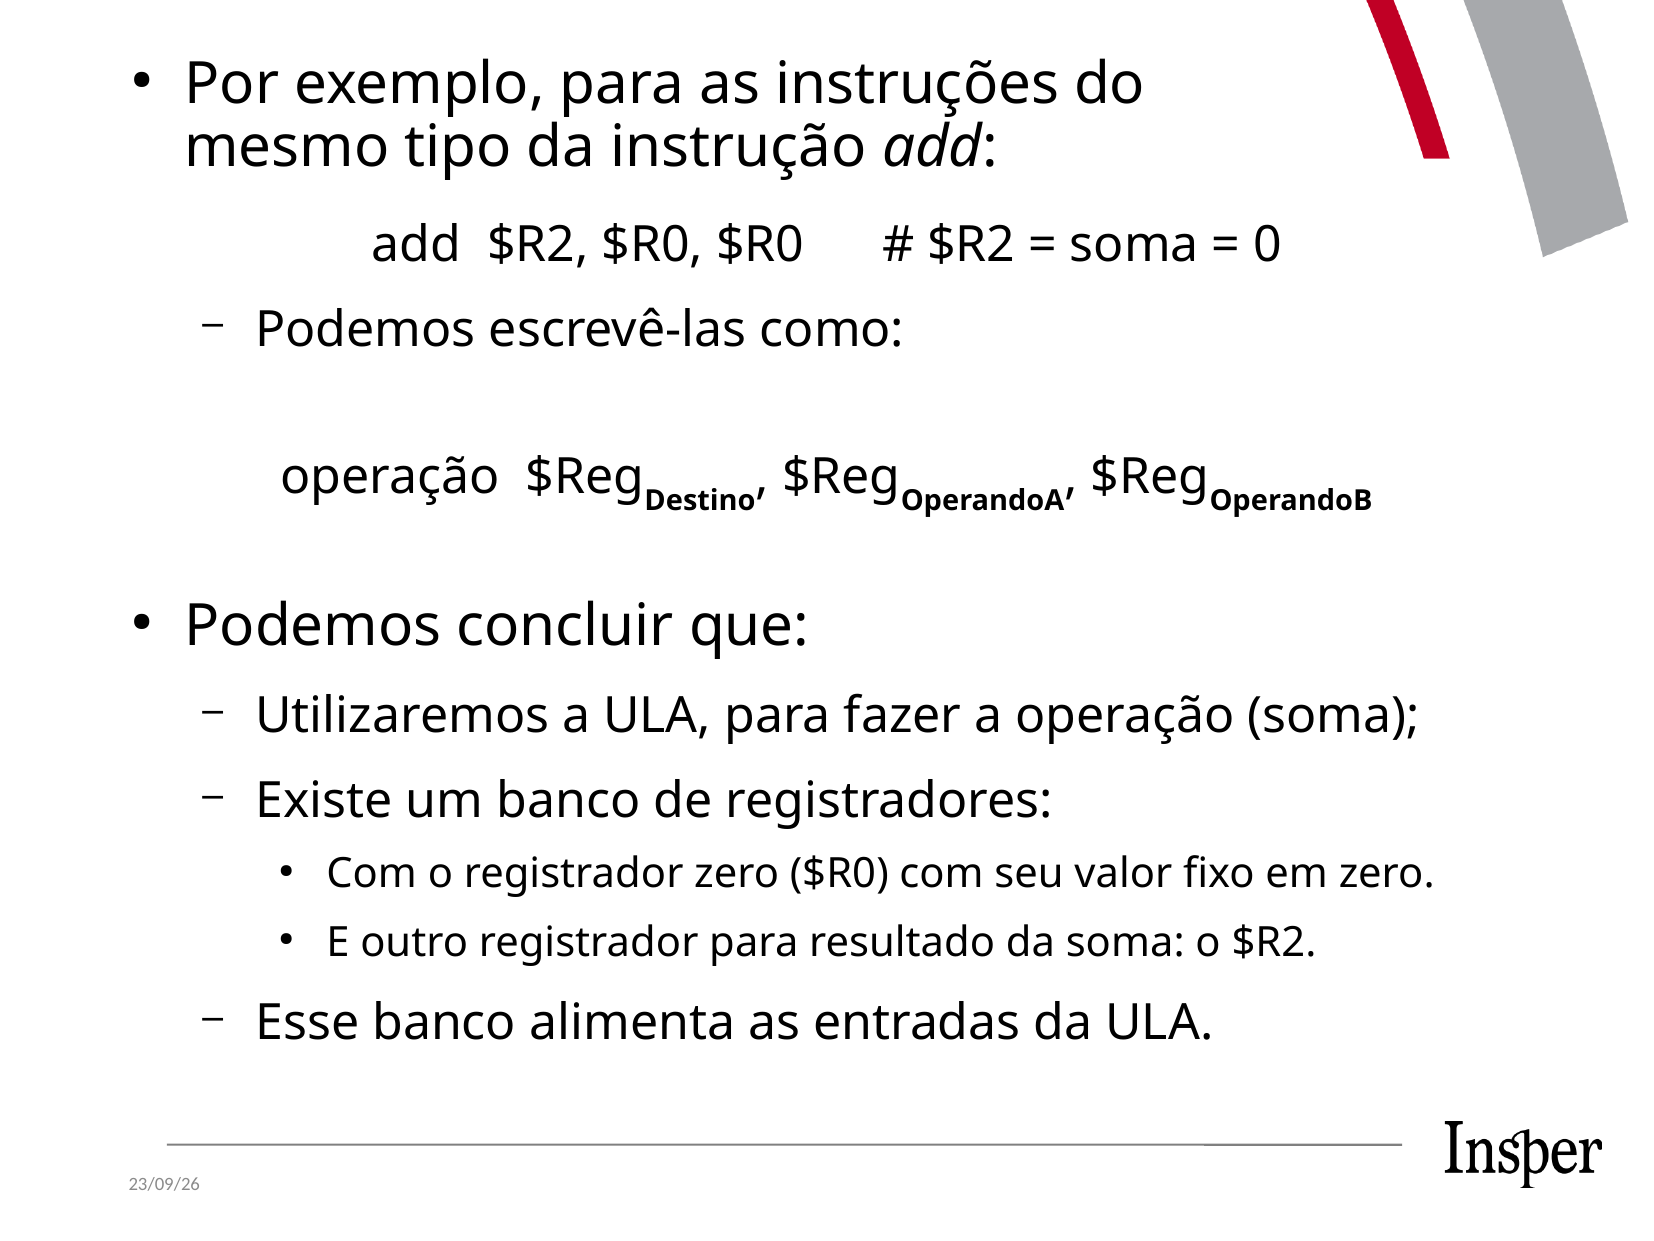

# Por exemplo, para as instruções do mesmo tipo da instrução add:
add $R2, $R0, $R0 # $R2 = soma = 0
Podemos escrevê-las como:
operação $RegDestino, $RegOperandoA, $RegOperandoB
Podemos concluir que:
Utilizaremos a ULA, para fazer a operação (soma);
Existe um banco de registradores:
Com o registrador zero ($R0) com seu valor fixo em zero.
E outro registrador para resultado da soma: o $R2.
Esse banco alimenta as entradas da ULA.